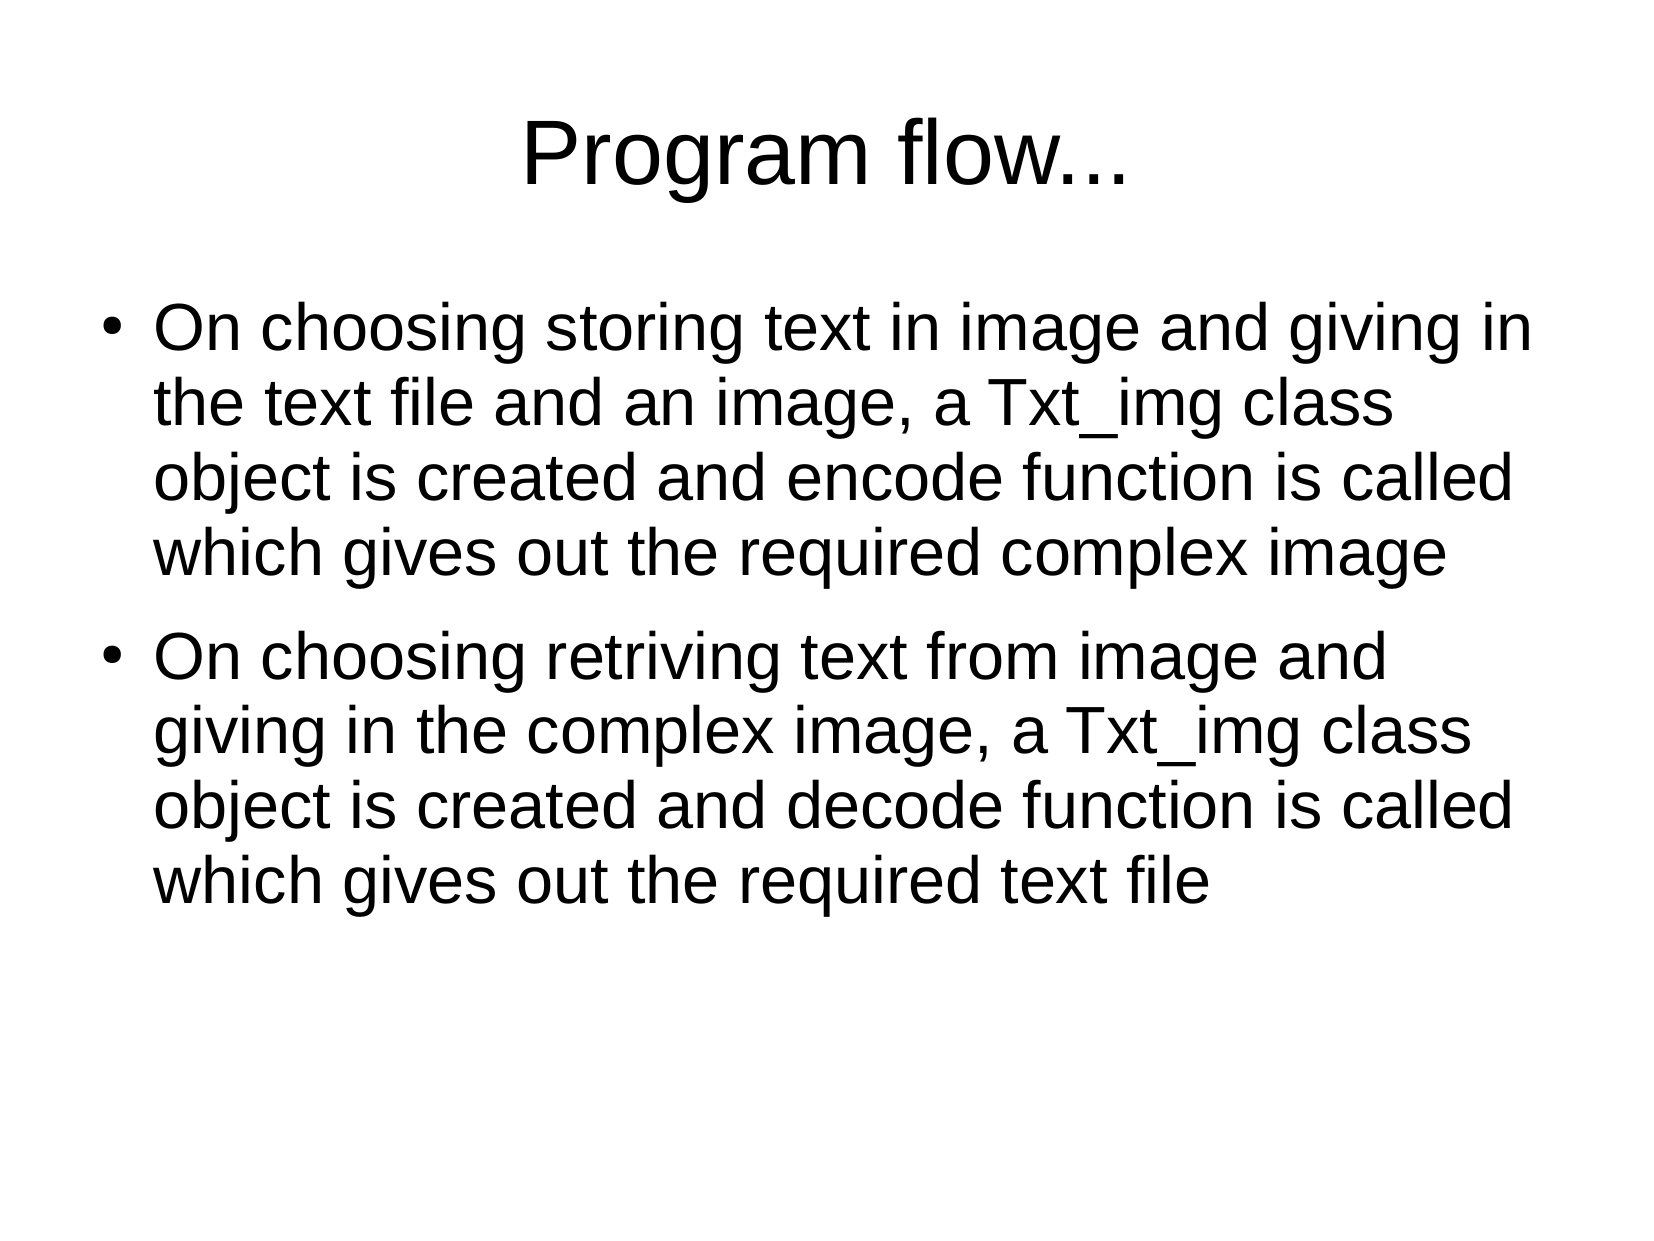

# Program flow...
On choosing storing text in image and giving in the text file and an image, a Txt_img class object is created and encode function is called which gives out the required complex image
On choosing retriving text from image and giving in the complex image, a Txt_img class object is created and decode function is called which gives out the required text file